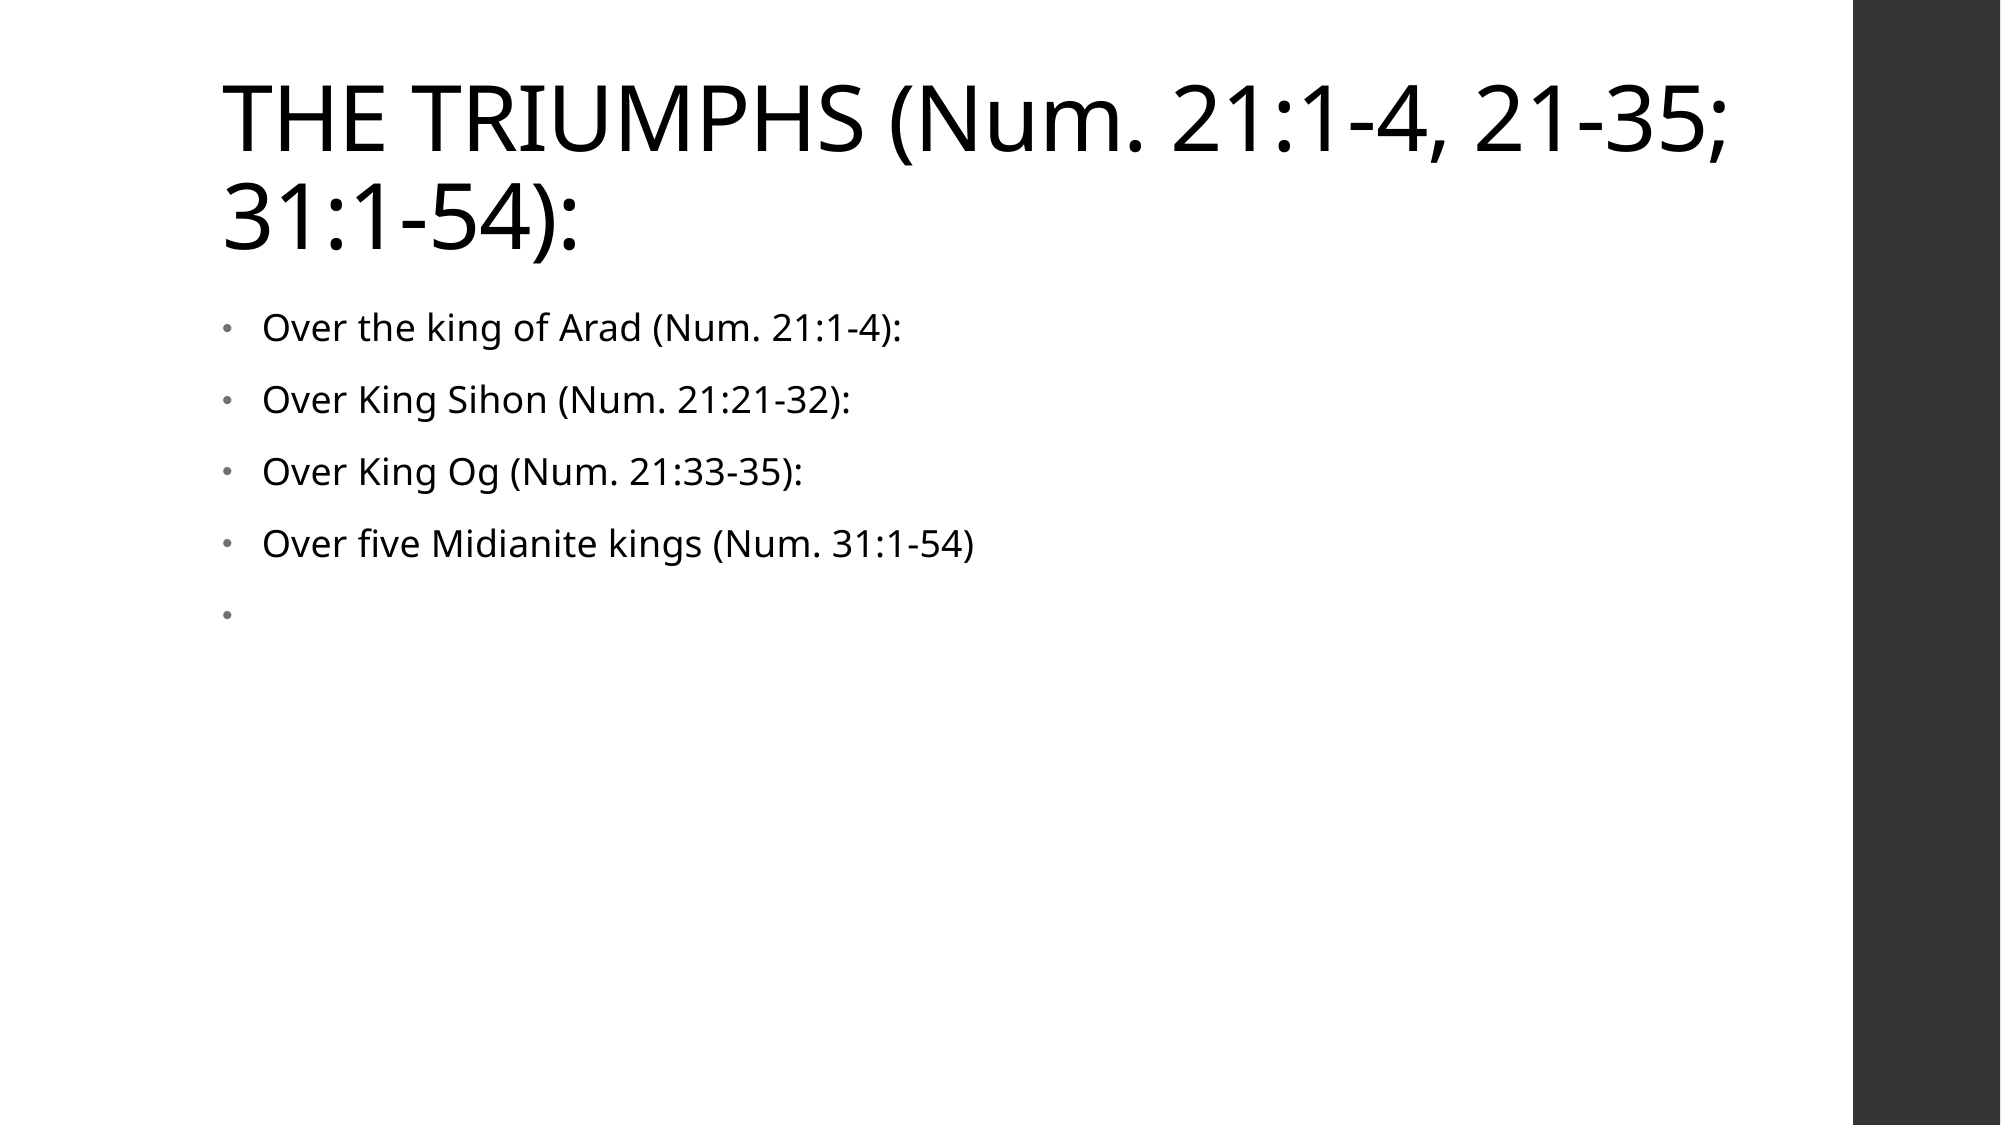

# THE TRIUMPHS (Num. 21:1-4, 21-35; 31:1-54):
 Over the king of Arad (Num. 21:1-4):
 Over King Sihon (Num. 21:21-32):
 Over King Og (Num. 21:33-35):
 Over five Midianite kings (Num. 31:1-54)